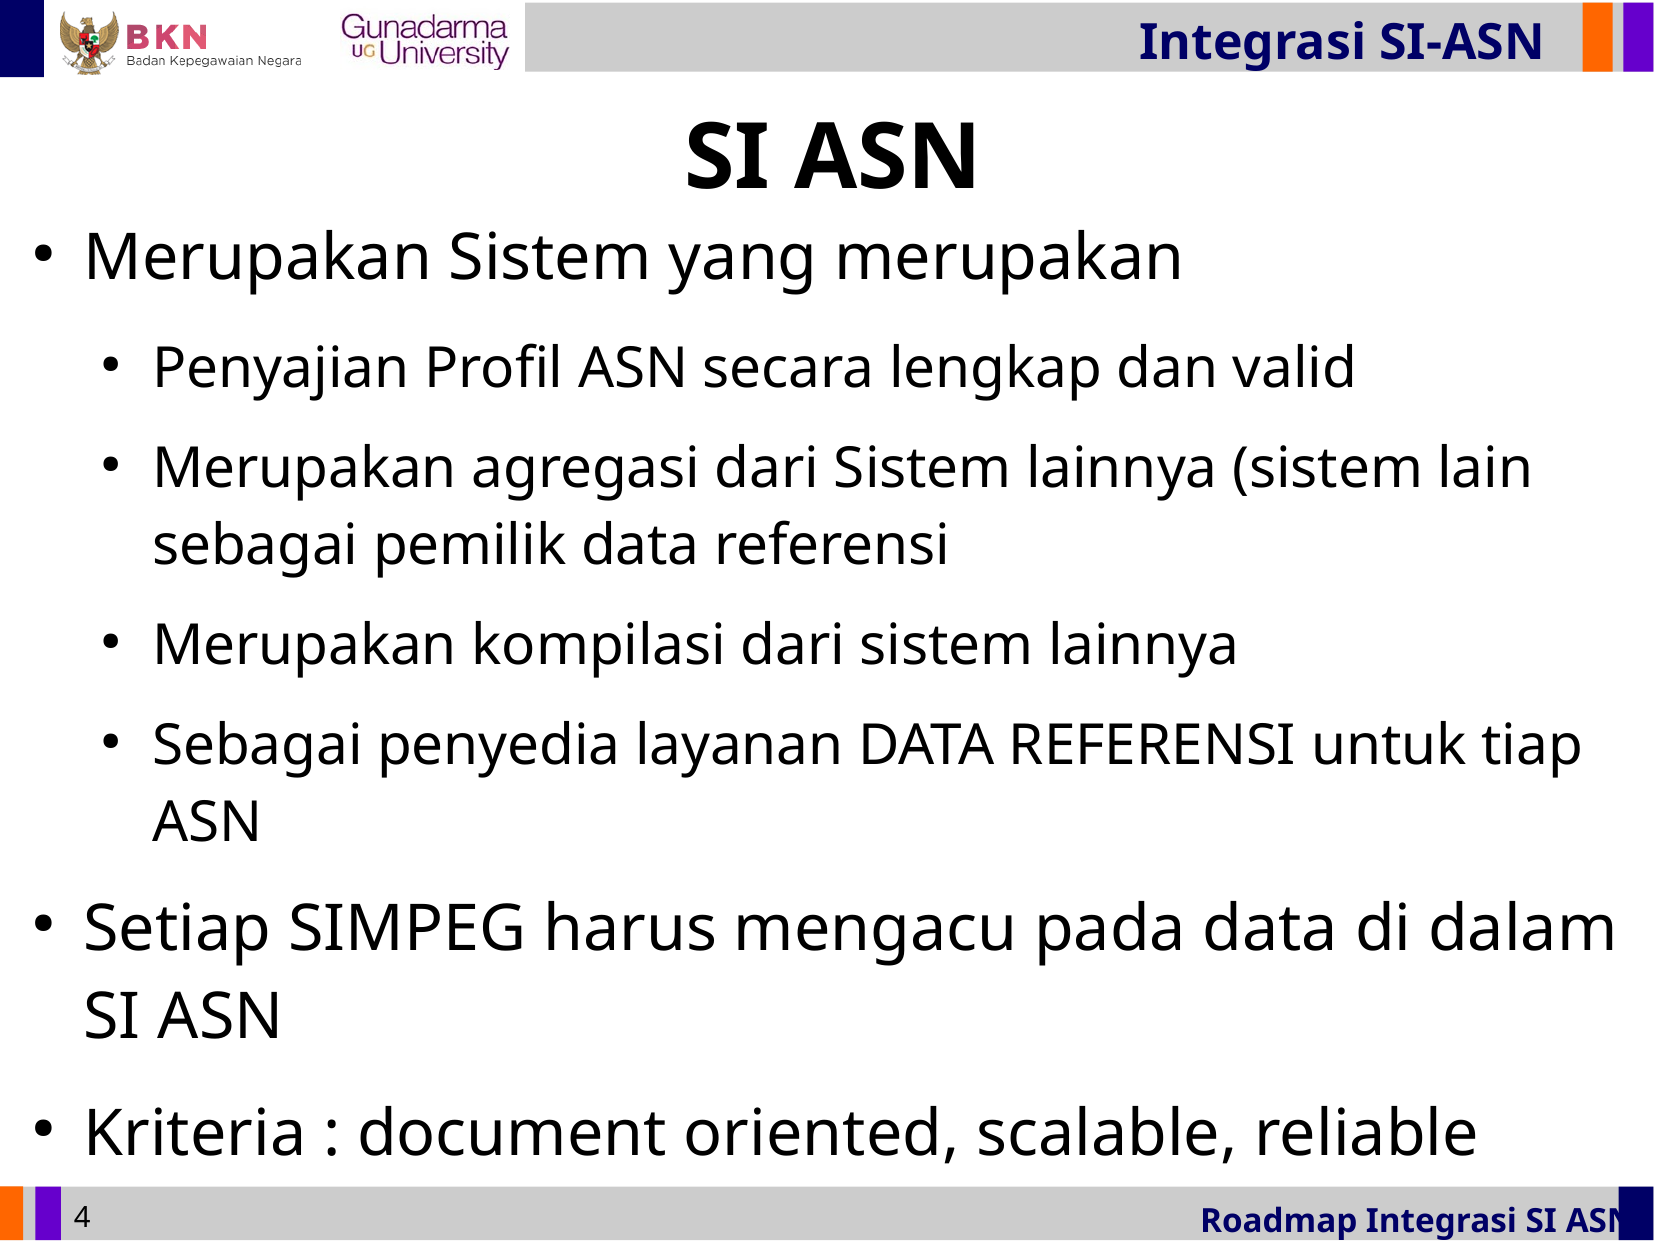

# SI ASN
Merupakan Sistem yang merupakan
Penyajian Profil ASN secara lengkap dan valid
Merupakan agregasi dari Sistem lainnya (sistem lain sebagai pemilik data referensi
Merupakan kompilasi dari sistem lainnya
Sebagai penyedia layanan DATA REFERENSI untuk tiap ASN
Setiap SIMPEG harus mengacu pada data di dalam SI ASN
Kriteria : document oriented, scalable, reliable